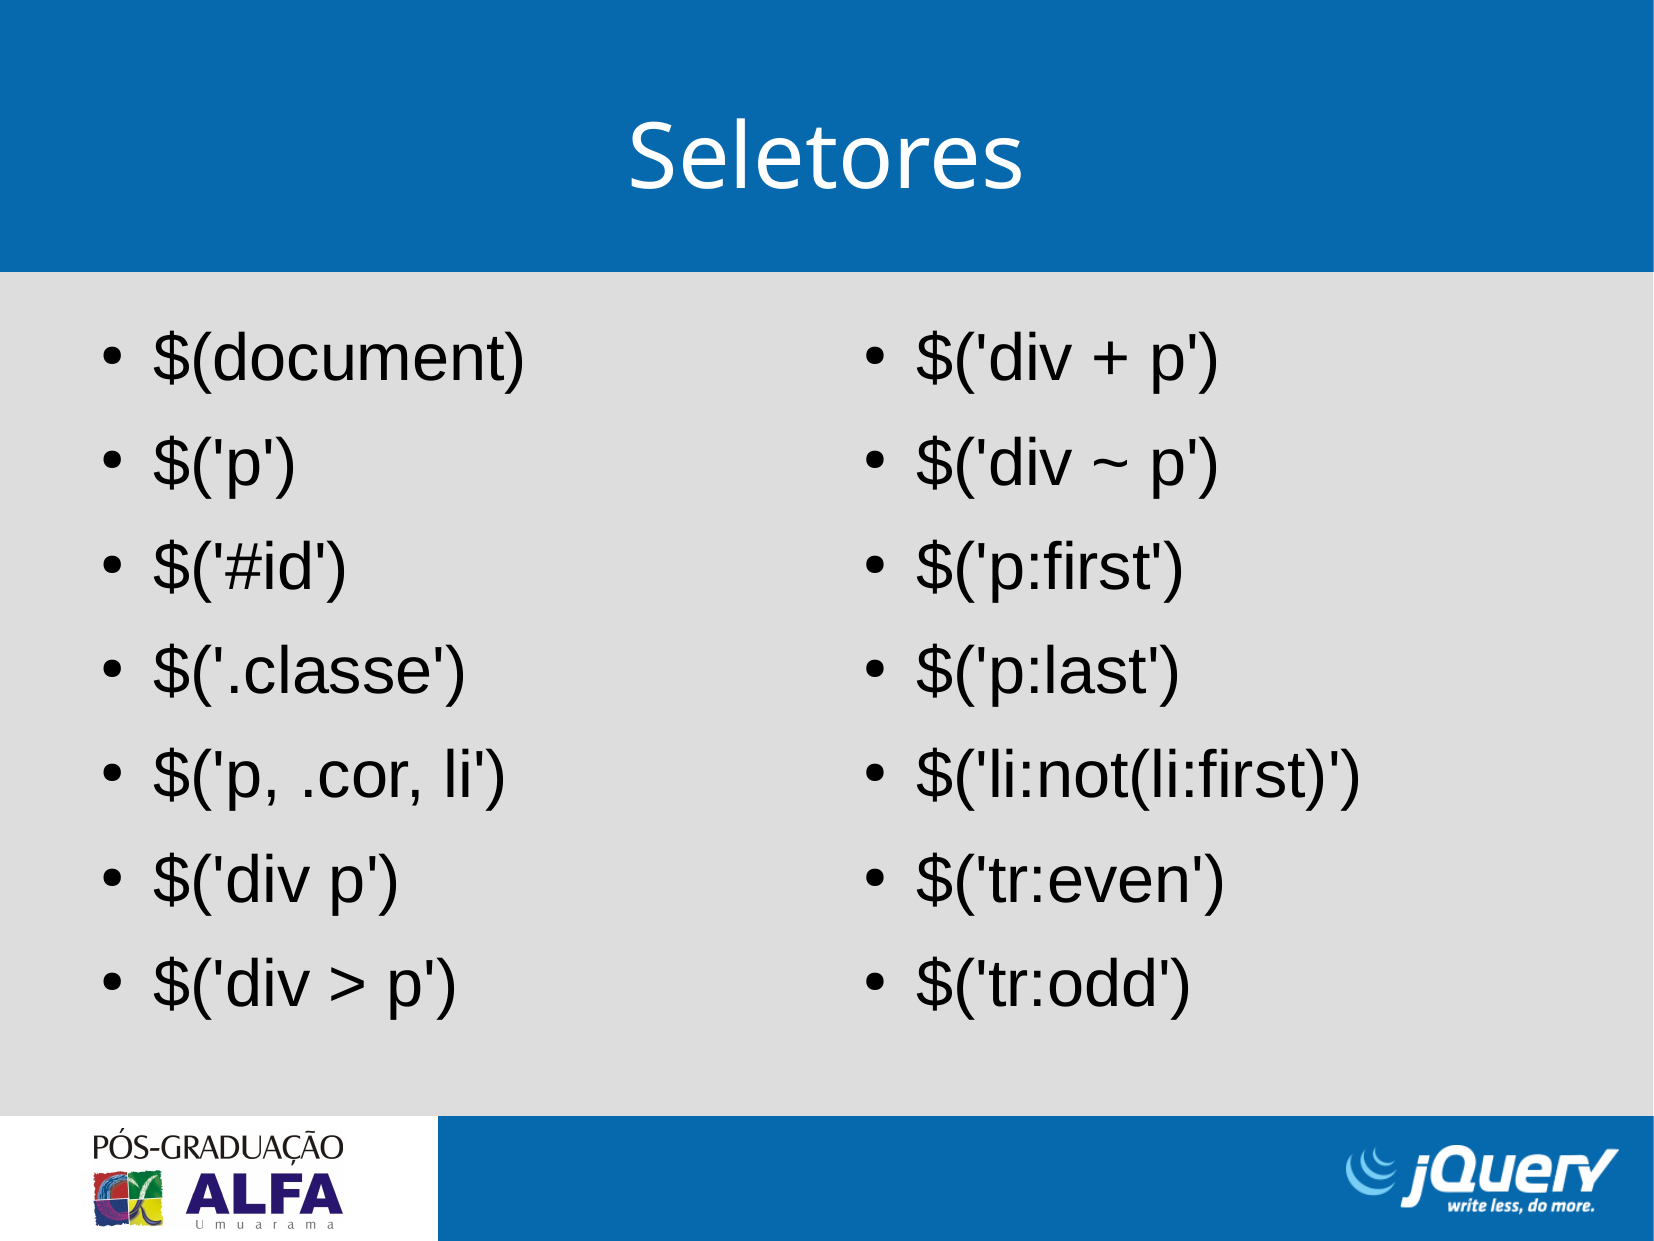

# Seletores
$(document)
$('p')
$('#id')
$('.classe')
$('p, .cor, li')
$('div p')
$('div > p')
$('div + p')
$('div ~ p')
$('p:first')
$('p:last')
$('li:not(li:first)')
$('tr:even')
$('tr:odd')